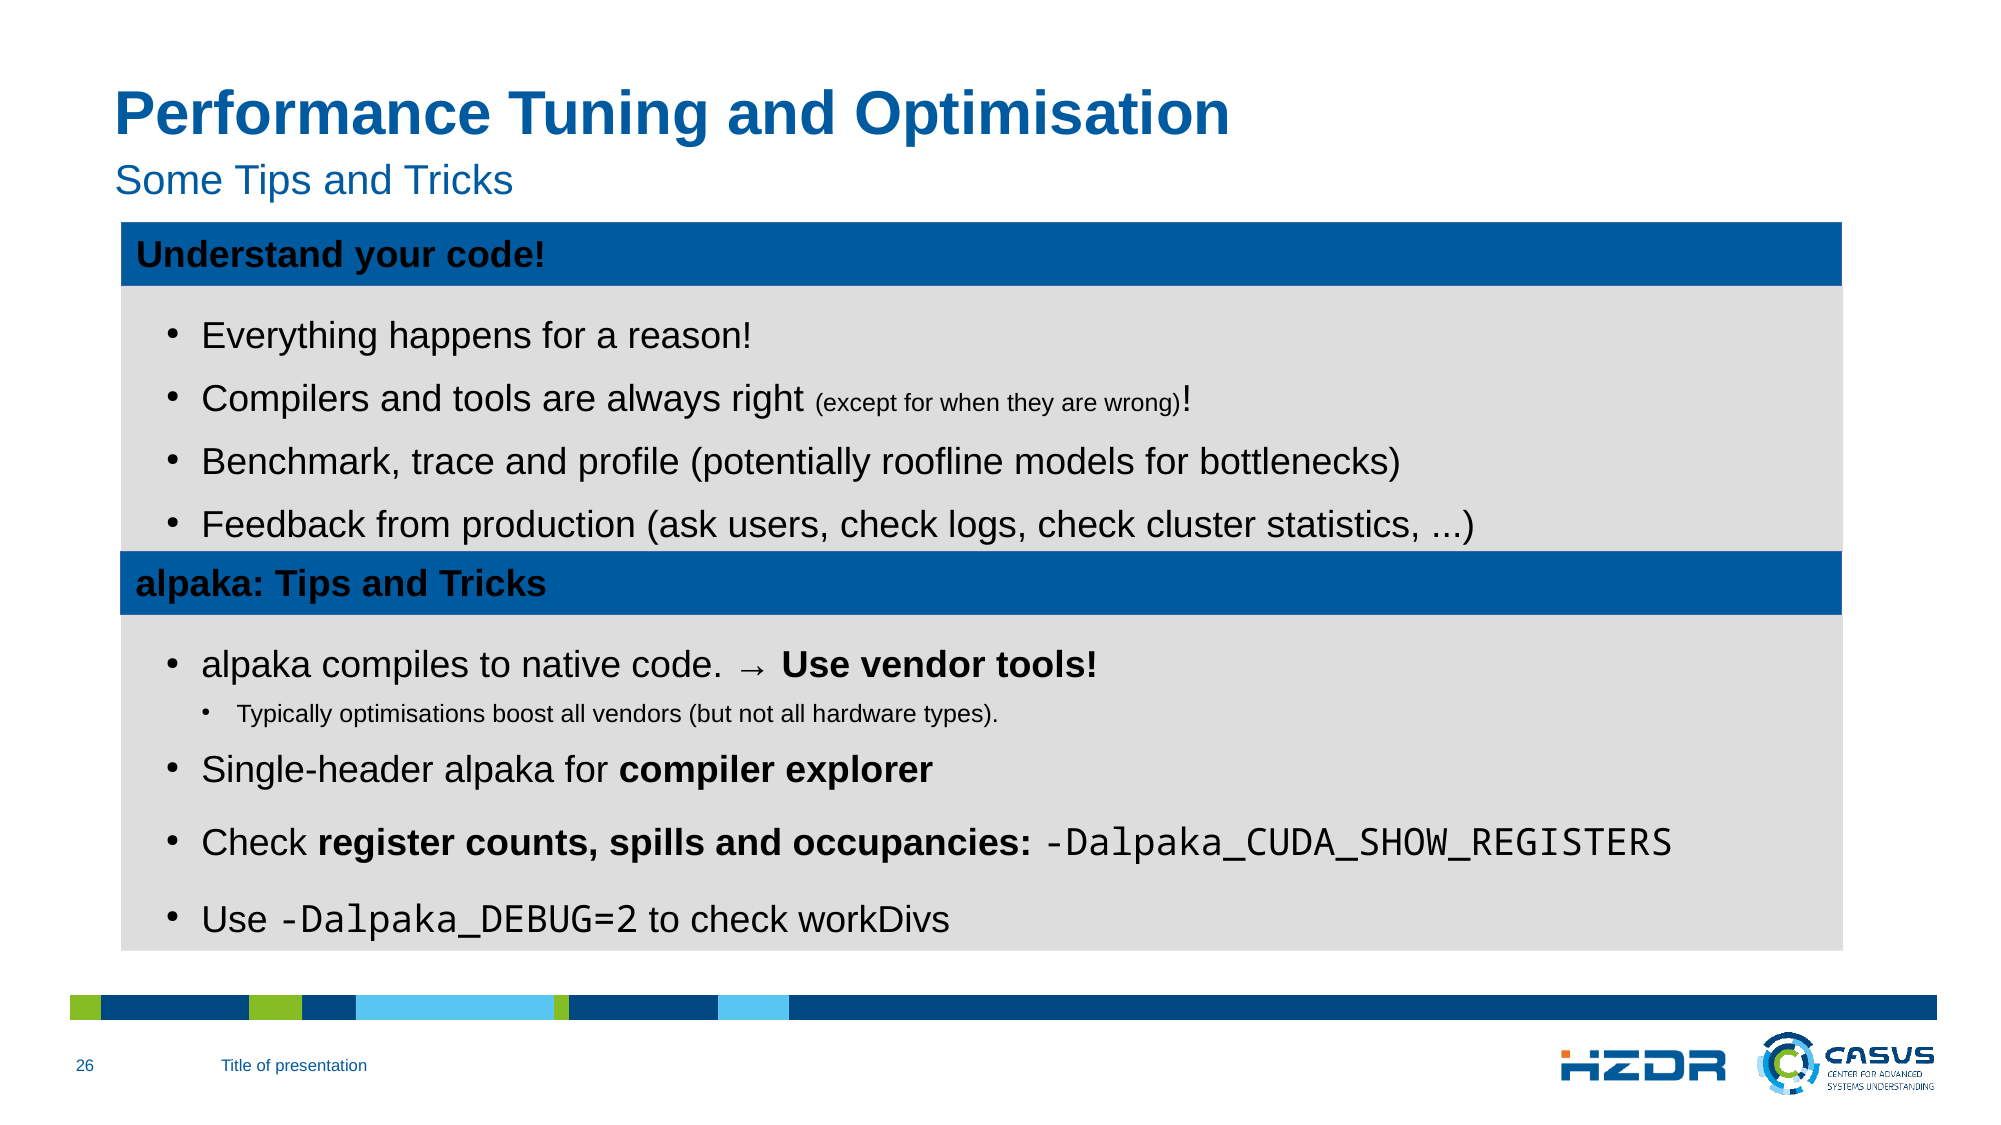

# Performance Tuning and Optimisation
Some Tips and Tricks
Understand your code!
Everything happens for a reason!
Compilers and tools are always right (except for when they are wrong)!
Benchmark, trace and profile (potentially roofline models for bottlenecks)
Feedback from production (ask users, check logs, check cluster statistics, ...)
alpaka: Tips and Tricks
alpaka compiles to native code. → Use vendor tools!
Typically optimisations boost all vendors (but not all hardware types).
Single-header alpaka for compiler explorer
Check register counts, spills and occupancies: -Dalpaka_CUDA_SHOW_REGISTERS
Use -Dalpaka_DEBUG=2 to check workDivs
26
Title of presentation